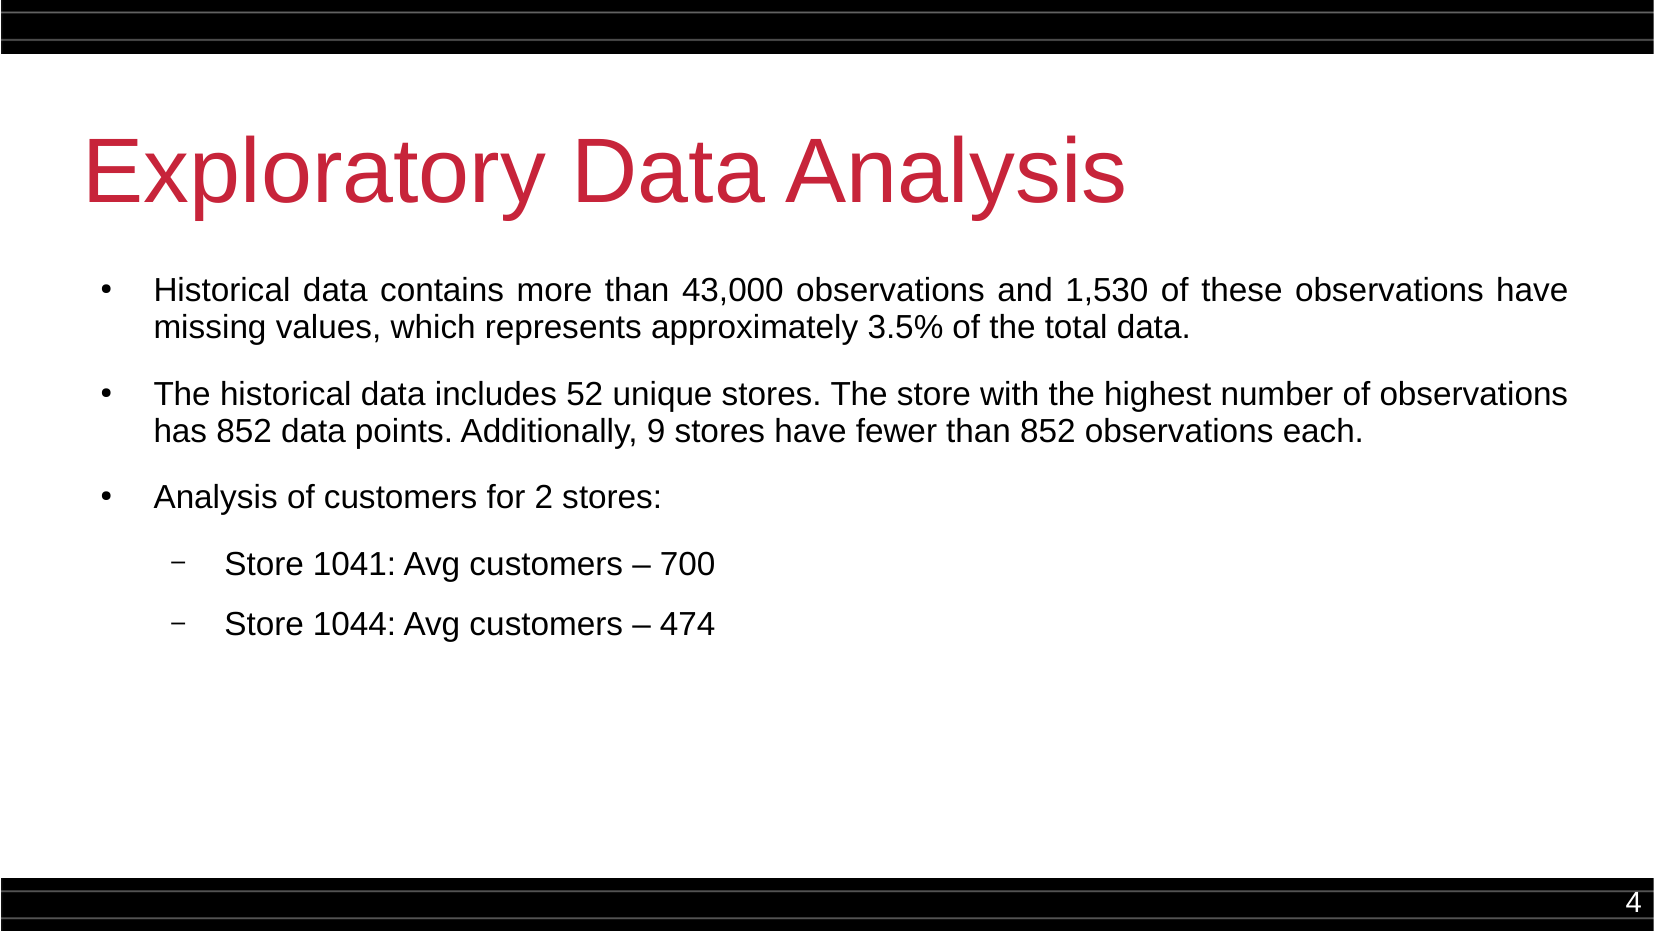

# Exploratory Data Analysis
Historical data contains more than 43,000 observations and 1,530 of these observations have missing values, which represents approximately 3.5% of the total data.
The historical data includes 52 unique stores. The store with the highest number of observations has 852 data points. Additionally, 9 stores have fewer than 852 observations each.
Analysis of customers for 2 stores:
Store 1041: Avg customers – 700
Store 1044: Avg customers – 474